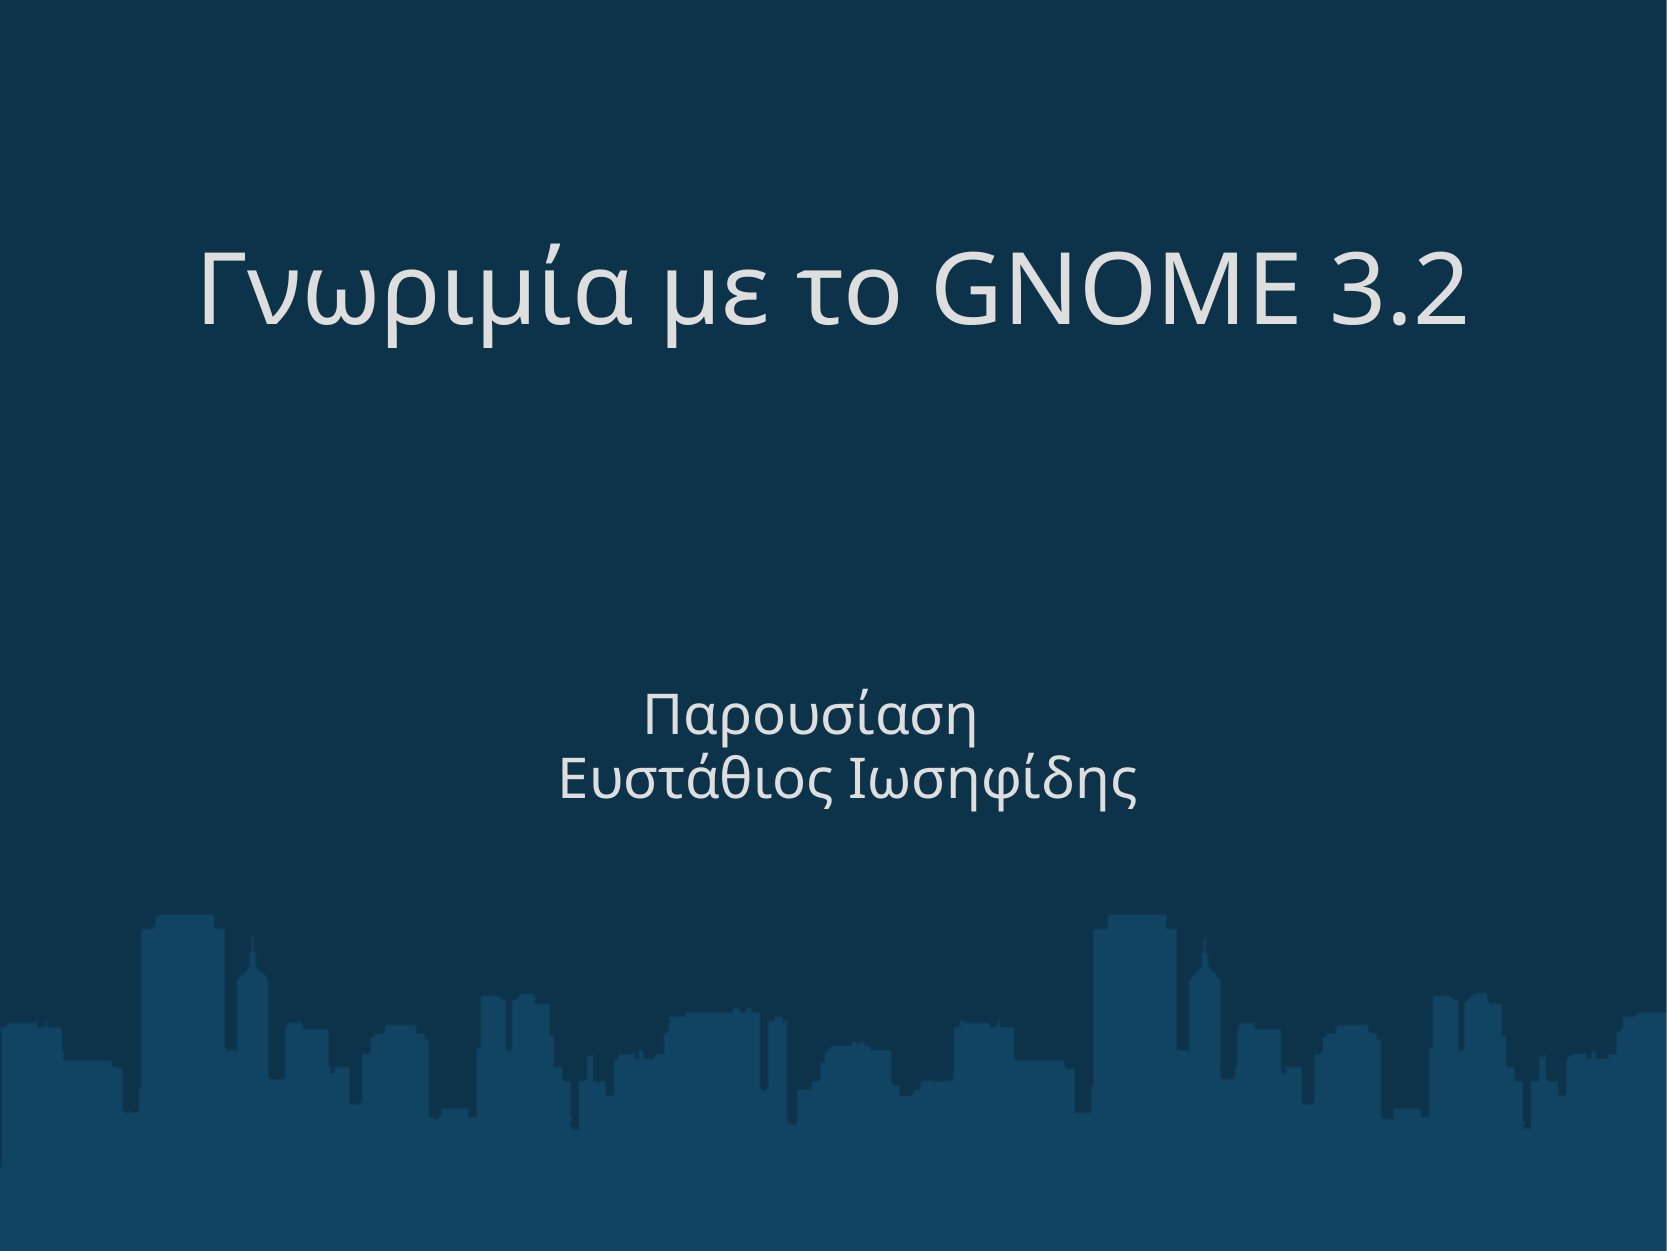

# Γνωριμία με το GNOME 3.2
Παρουσίαση     
Ευστάθιος Ιωσηφίδης